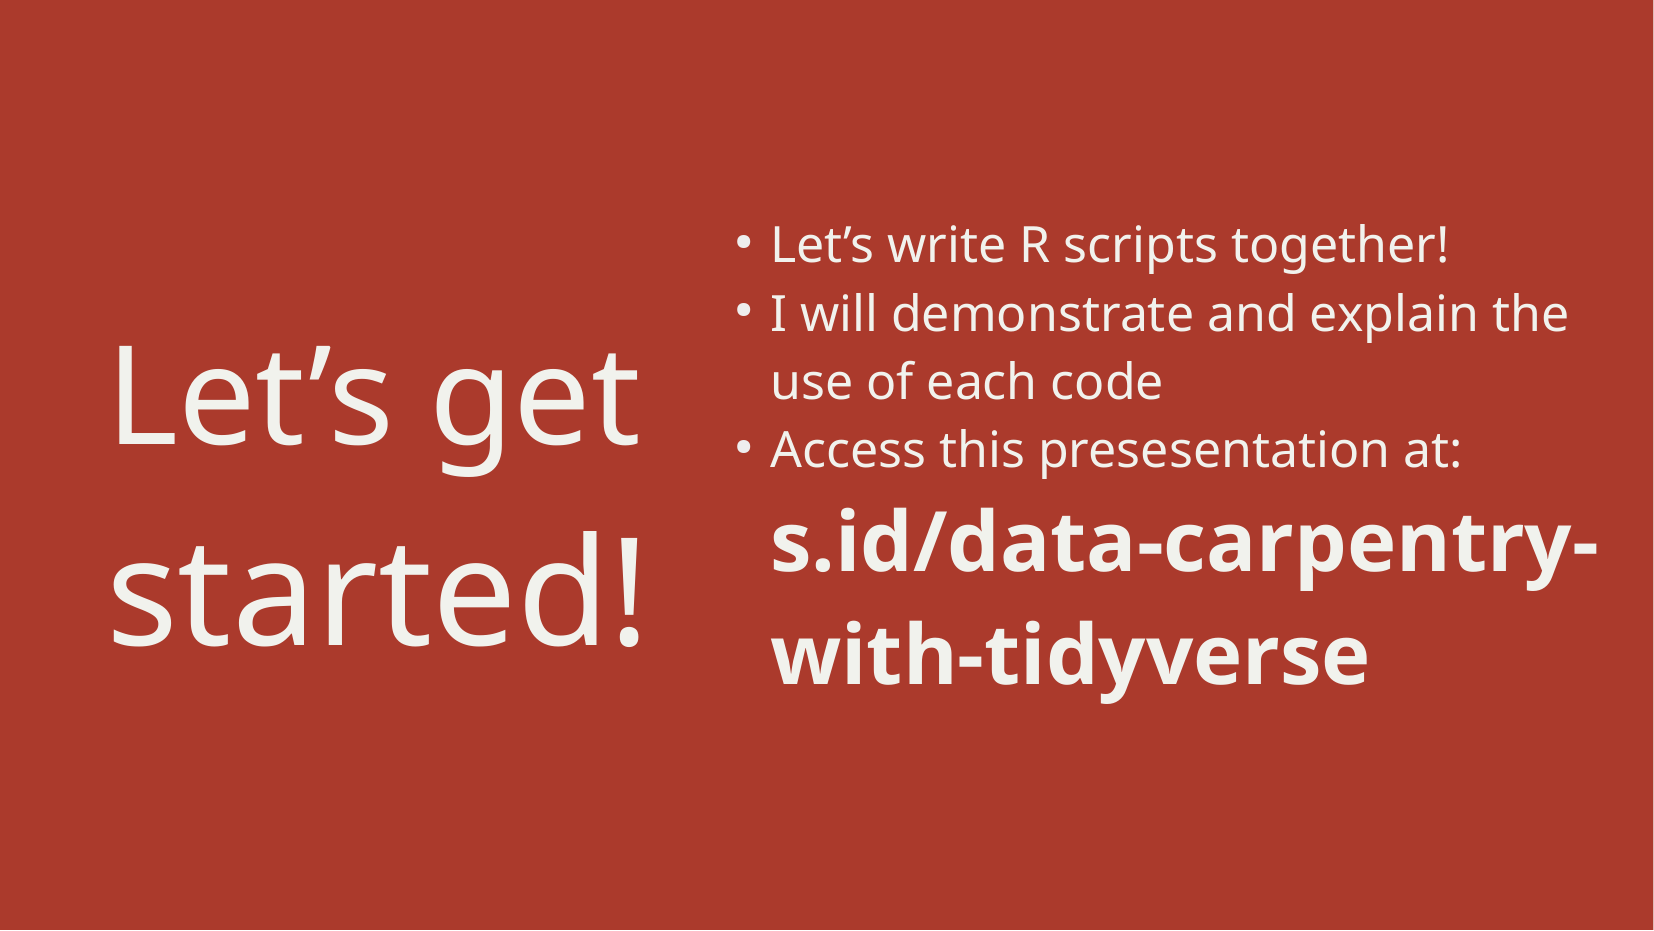

Let’s write R scripts together!
I will demonstrate and explain the use of each code
Access this presesentation at:
s.id/data-carpentry-with-tidyverse
Let’s get
started!